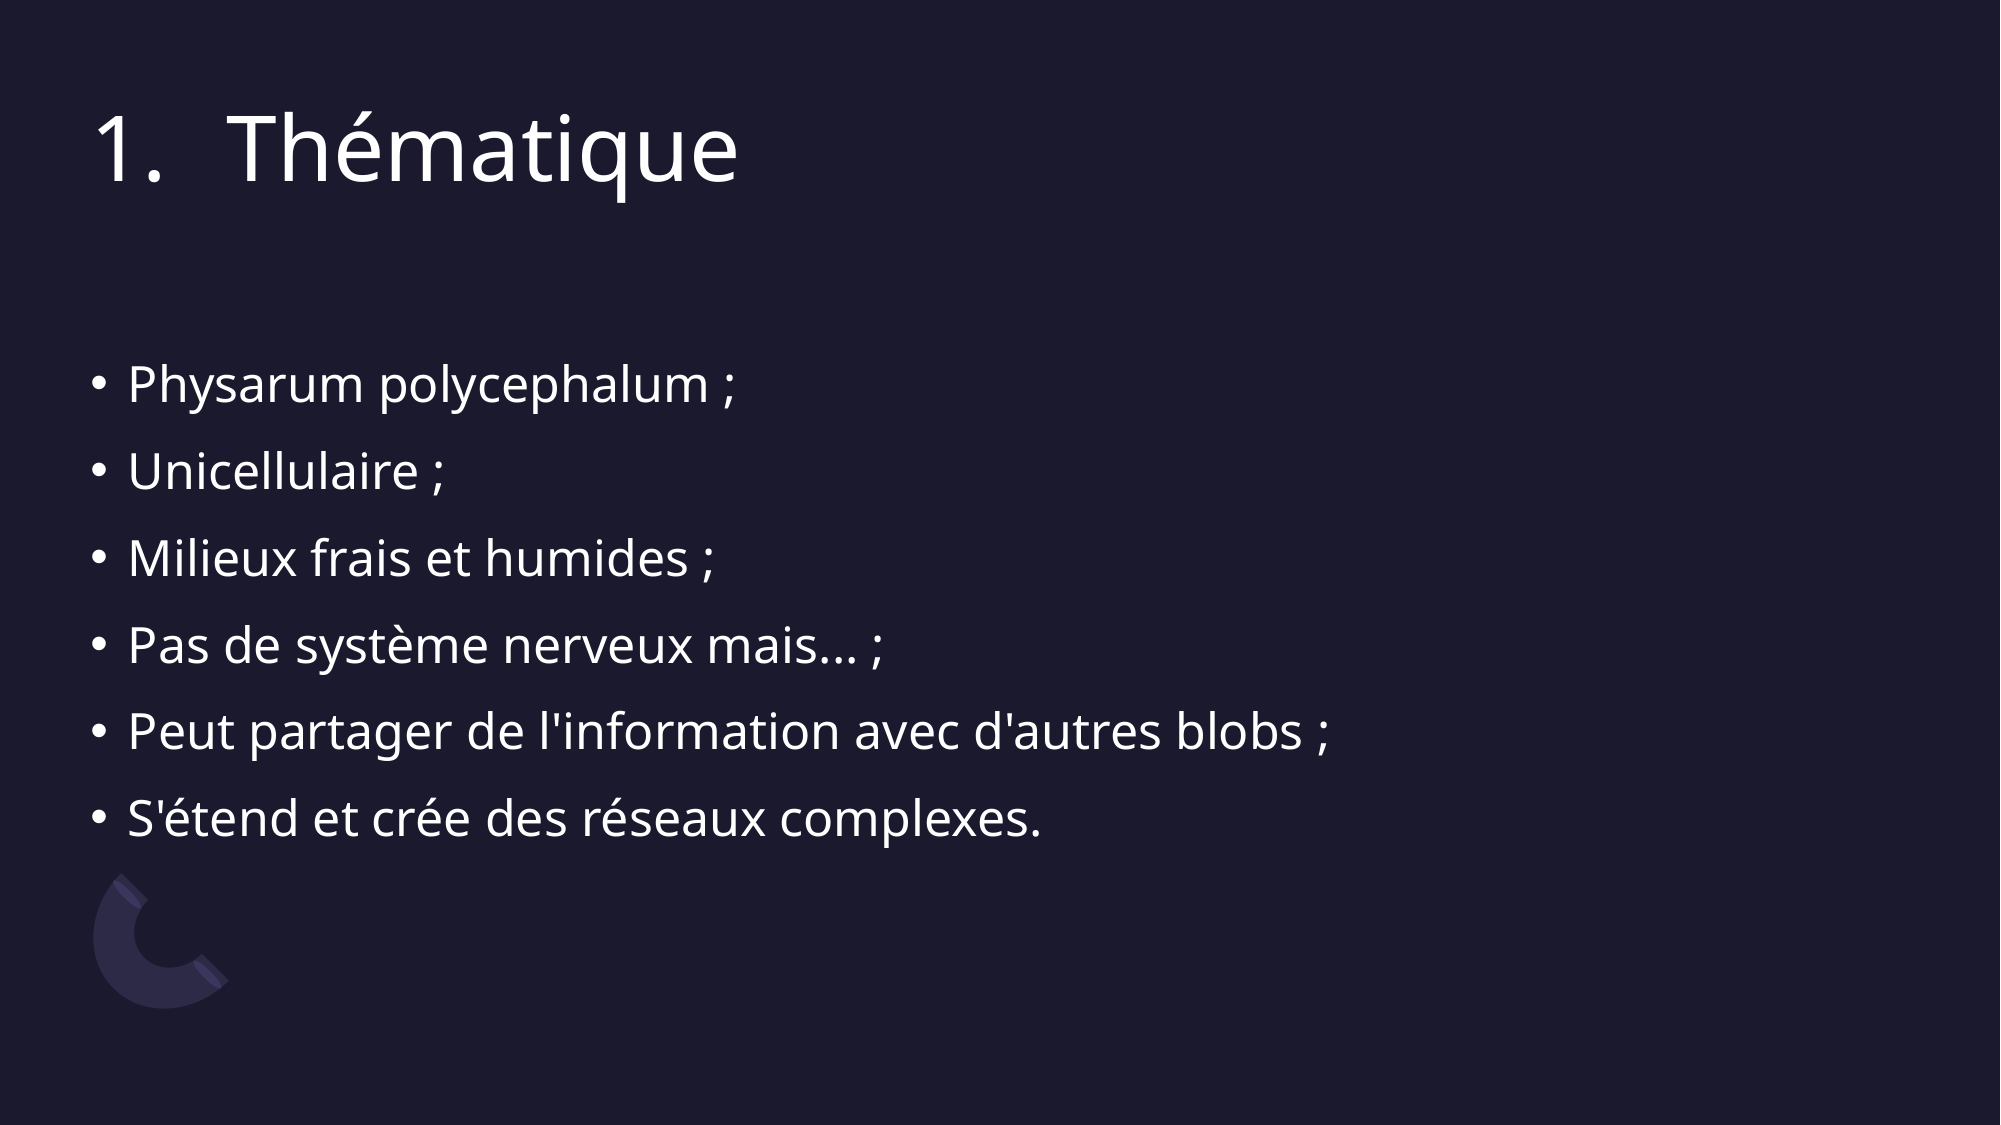

# Thématique
Physarum polycephalum ;
Unicellulaire ;
Milieux frais et humides ;
Pas de système nerveux mais... ;
Peut partager de l'information avec d'autres blobs ;
S'étend et crée des réseaux complexes.